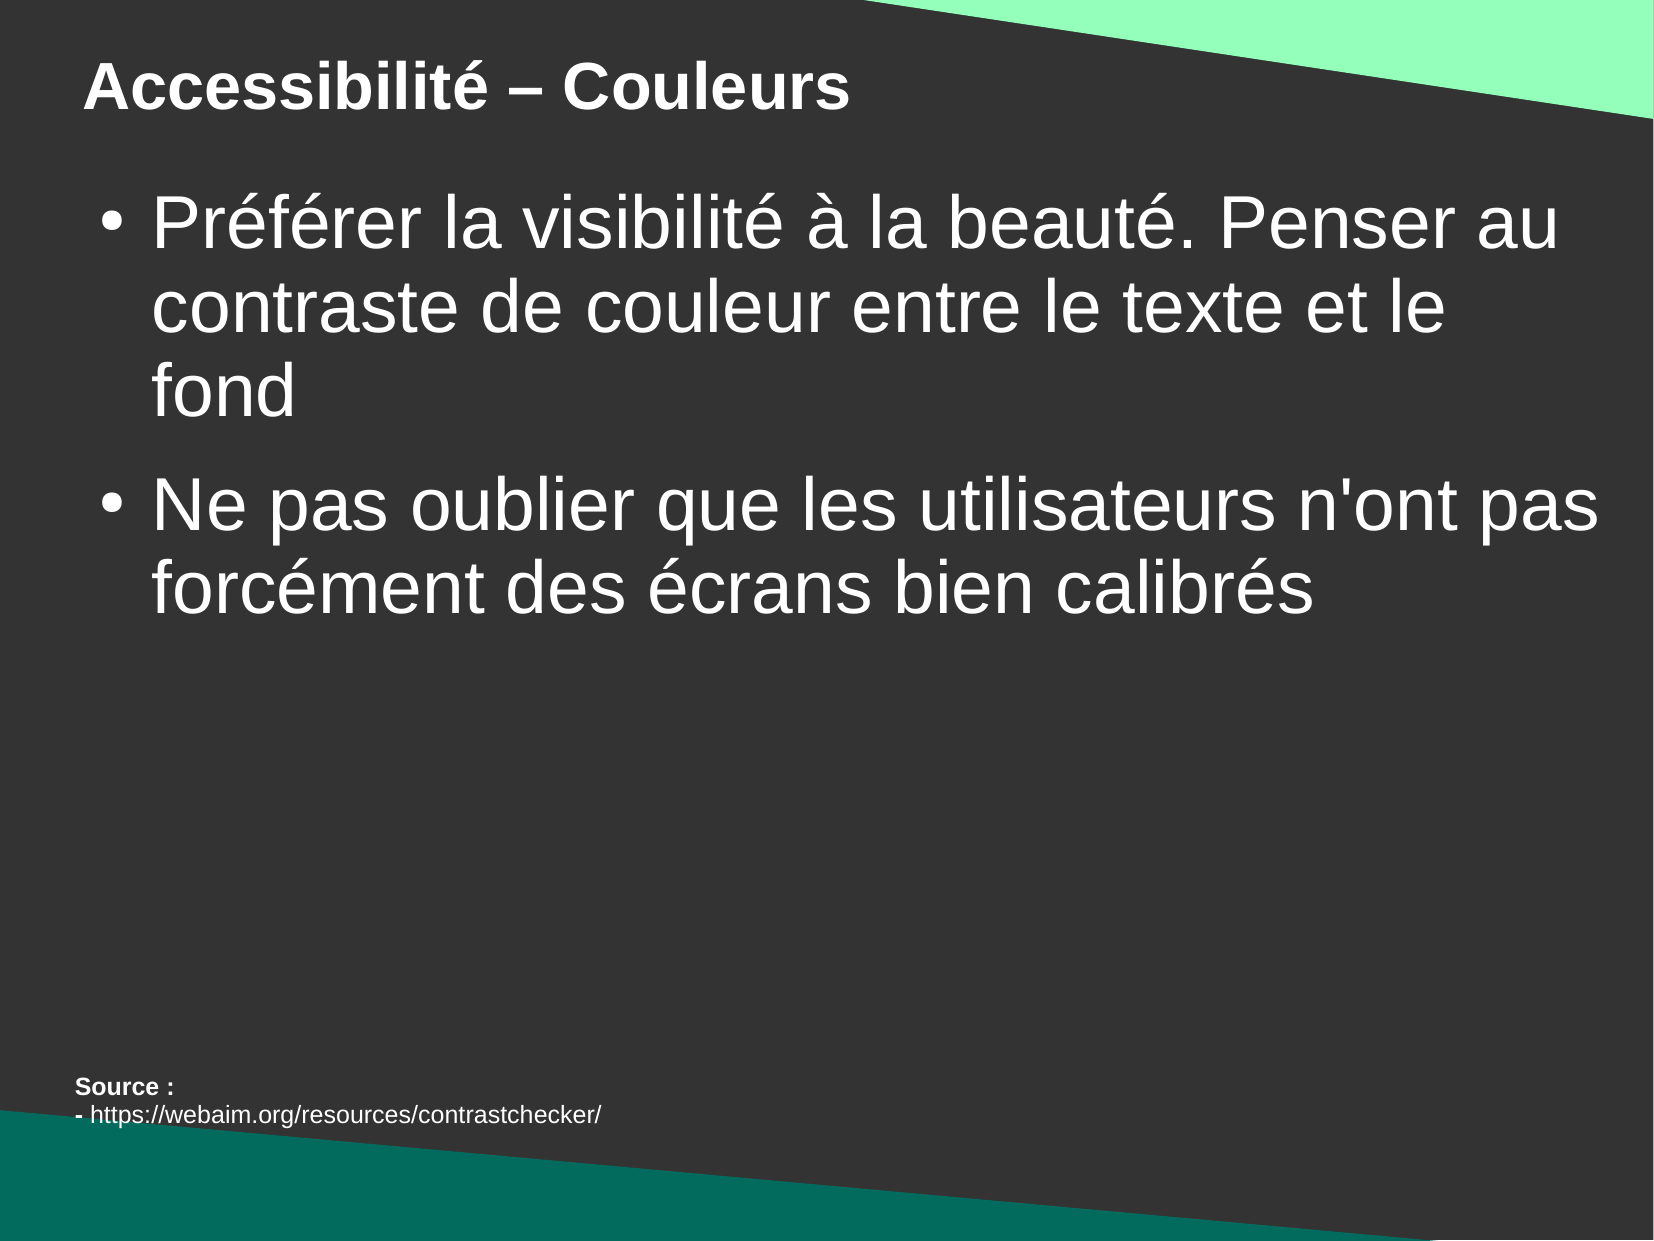

# Accessibilité – Couleurs
Préférer la visibilité à la beauté. Penser au contraste de couleur entre le texte et le fond
Ne pas oublier que les utilisateurs n'ont pas forcément des écrans bien calibrés
Source :
- https://webaim.org/resources/contrastchecker/